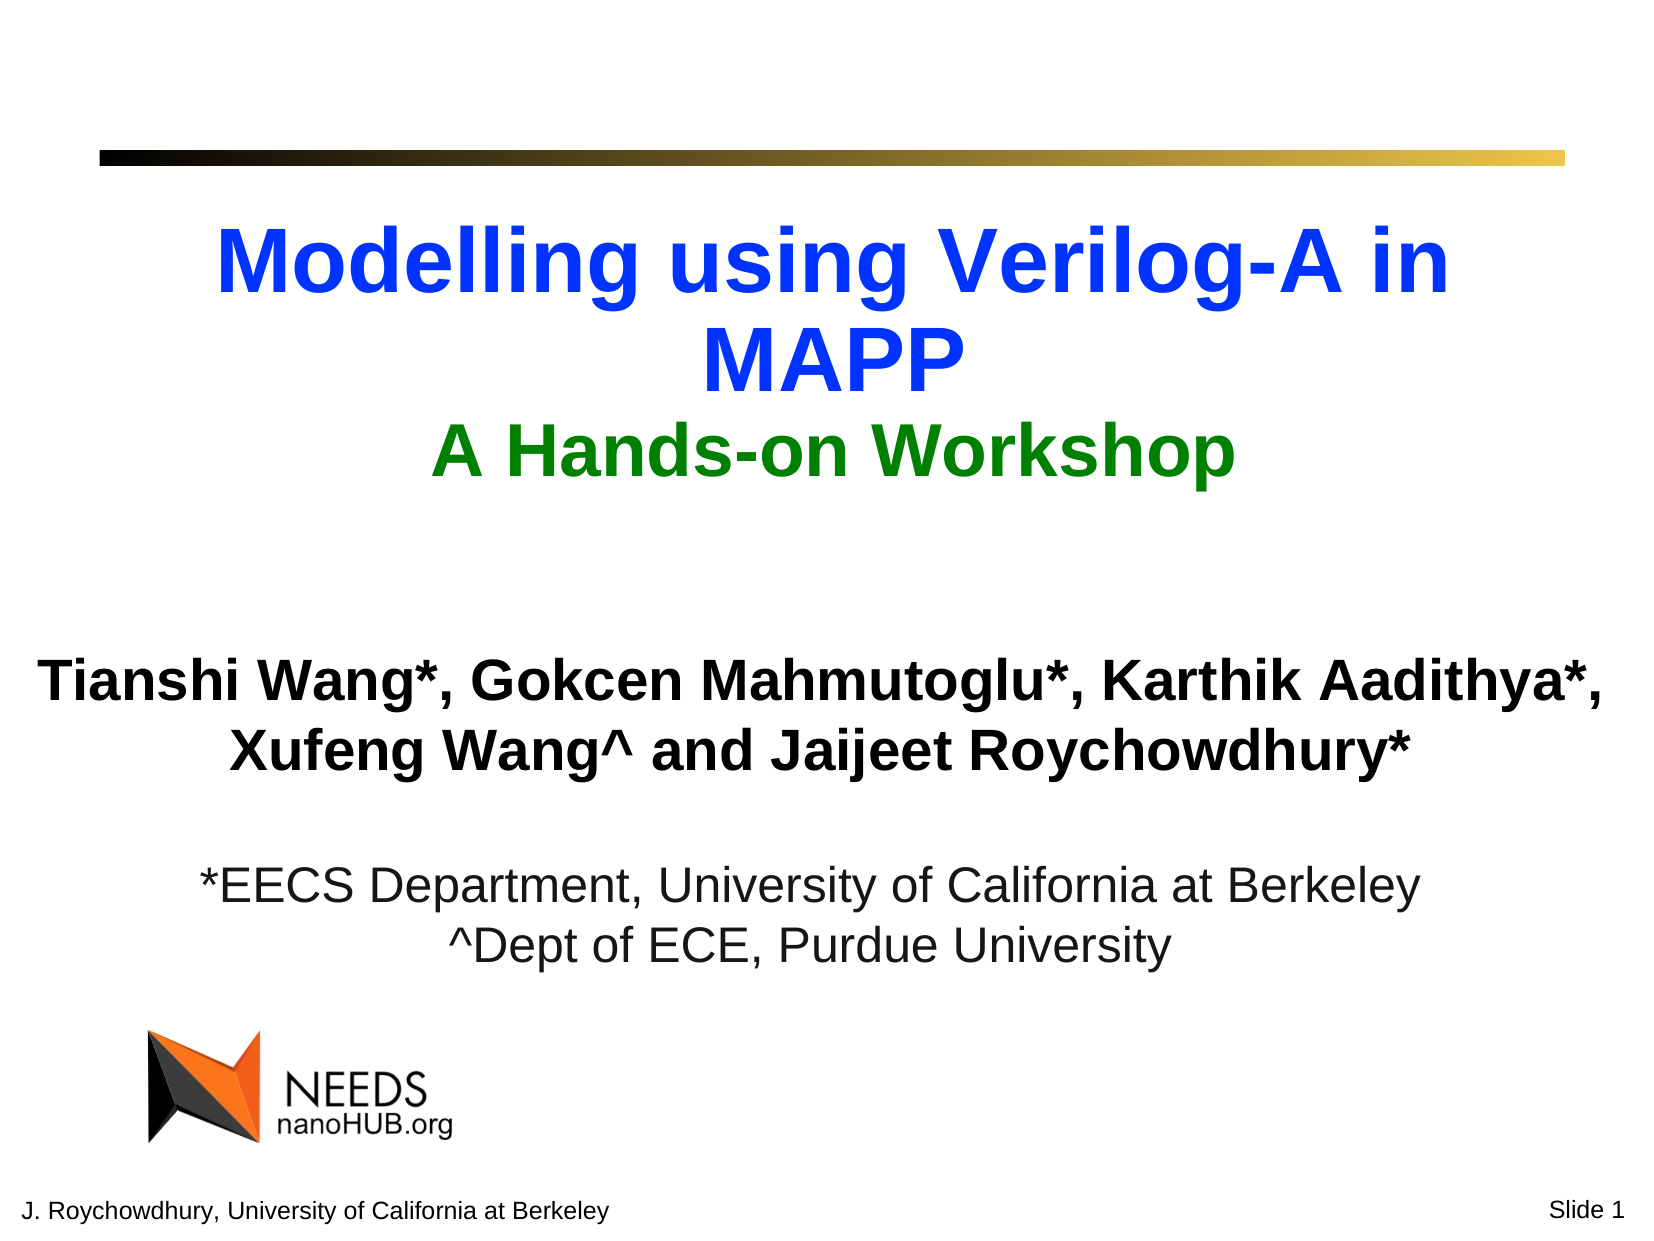

# Modelling using Verilog-A in MAPP A Hands-on Workshop
Tianshi Wang*, Gokcen Mahmutoglu*, Karthik Aadithya*,
Xufeng Wang^ and Jaijeet Roychowdhury*
*EECS Department, University of California at Berkeley
^Dept of ECE, Purdue University